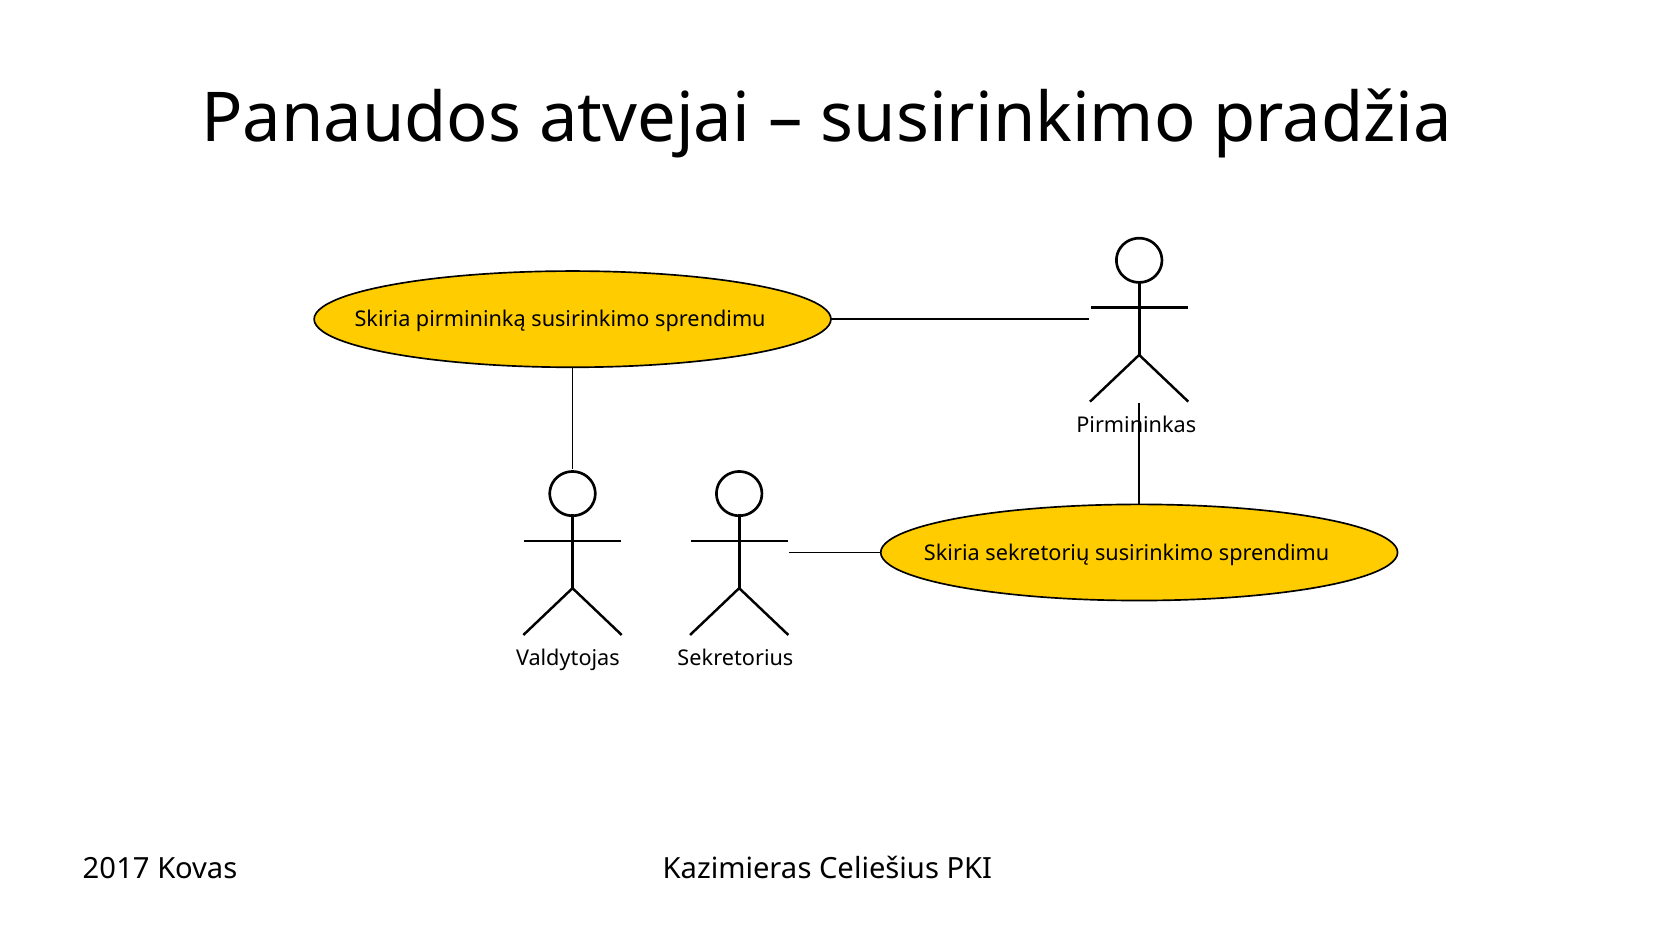

# Panaudos atvejai – susirinkimo pradžia
2017 Kovas
Kazimieras Celiešius PKI